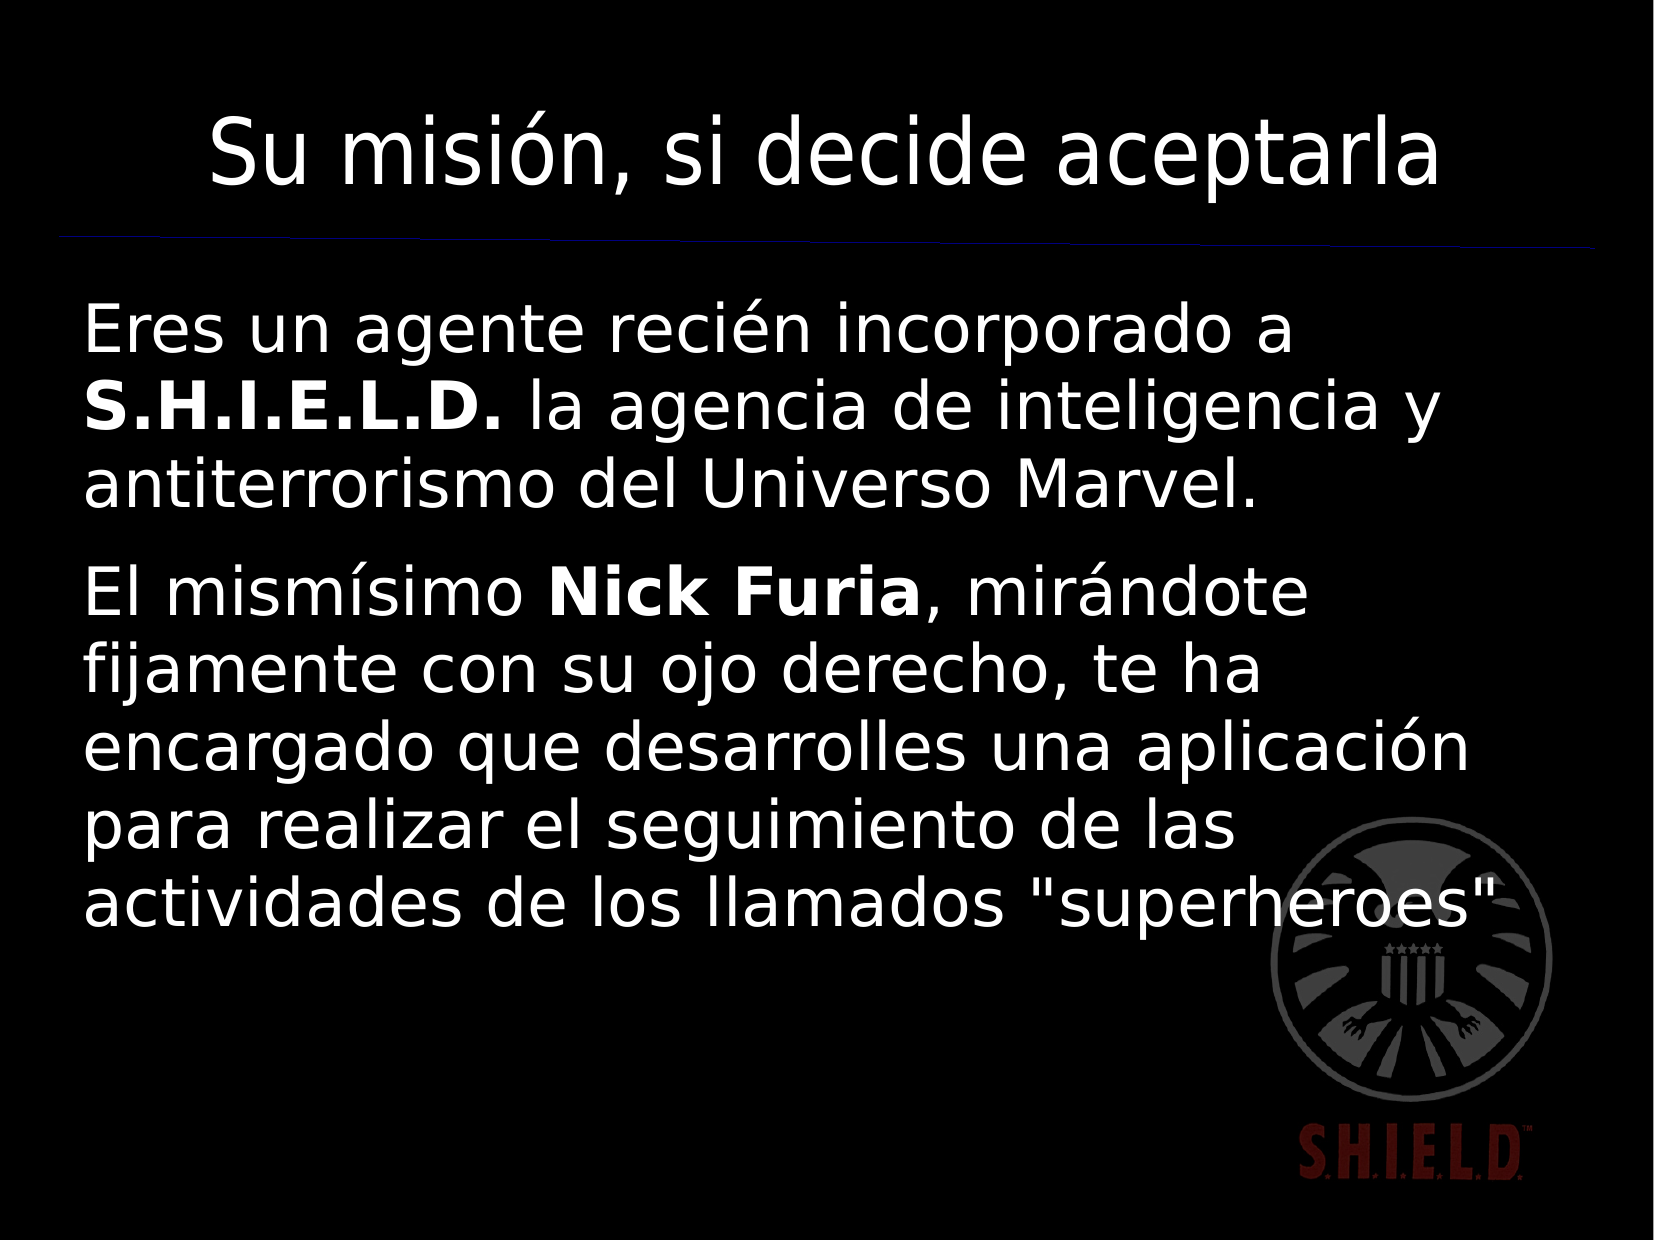

# Su misión, si decide aceptarla
Eres un agente recién incorporado a S.H.I.E.L.D. la agencia de inteligencia y antiterrorismo del Universo Marvel.
El mismísimo Nick Furia, mirándote fijamente con su ojo derecho, te ha encargado que desarrolles una aplicación para realizar el seguimiento de las actividades de los llamados "superheroes"